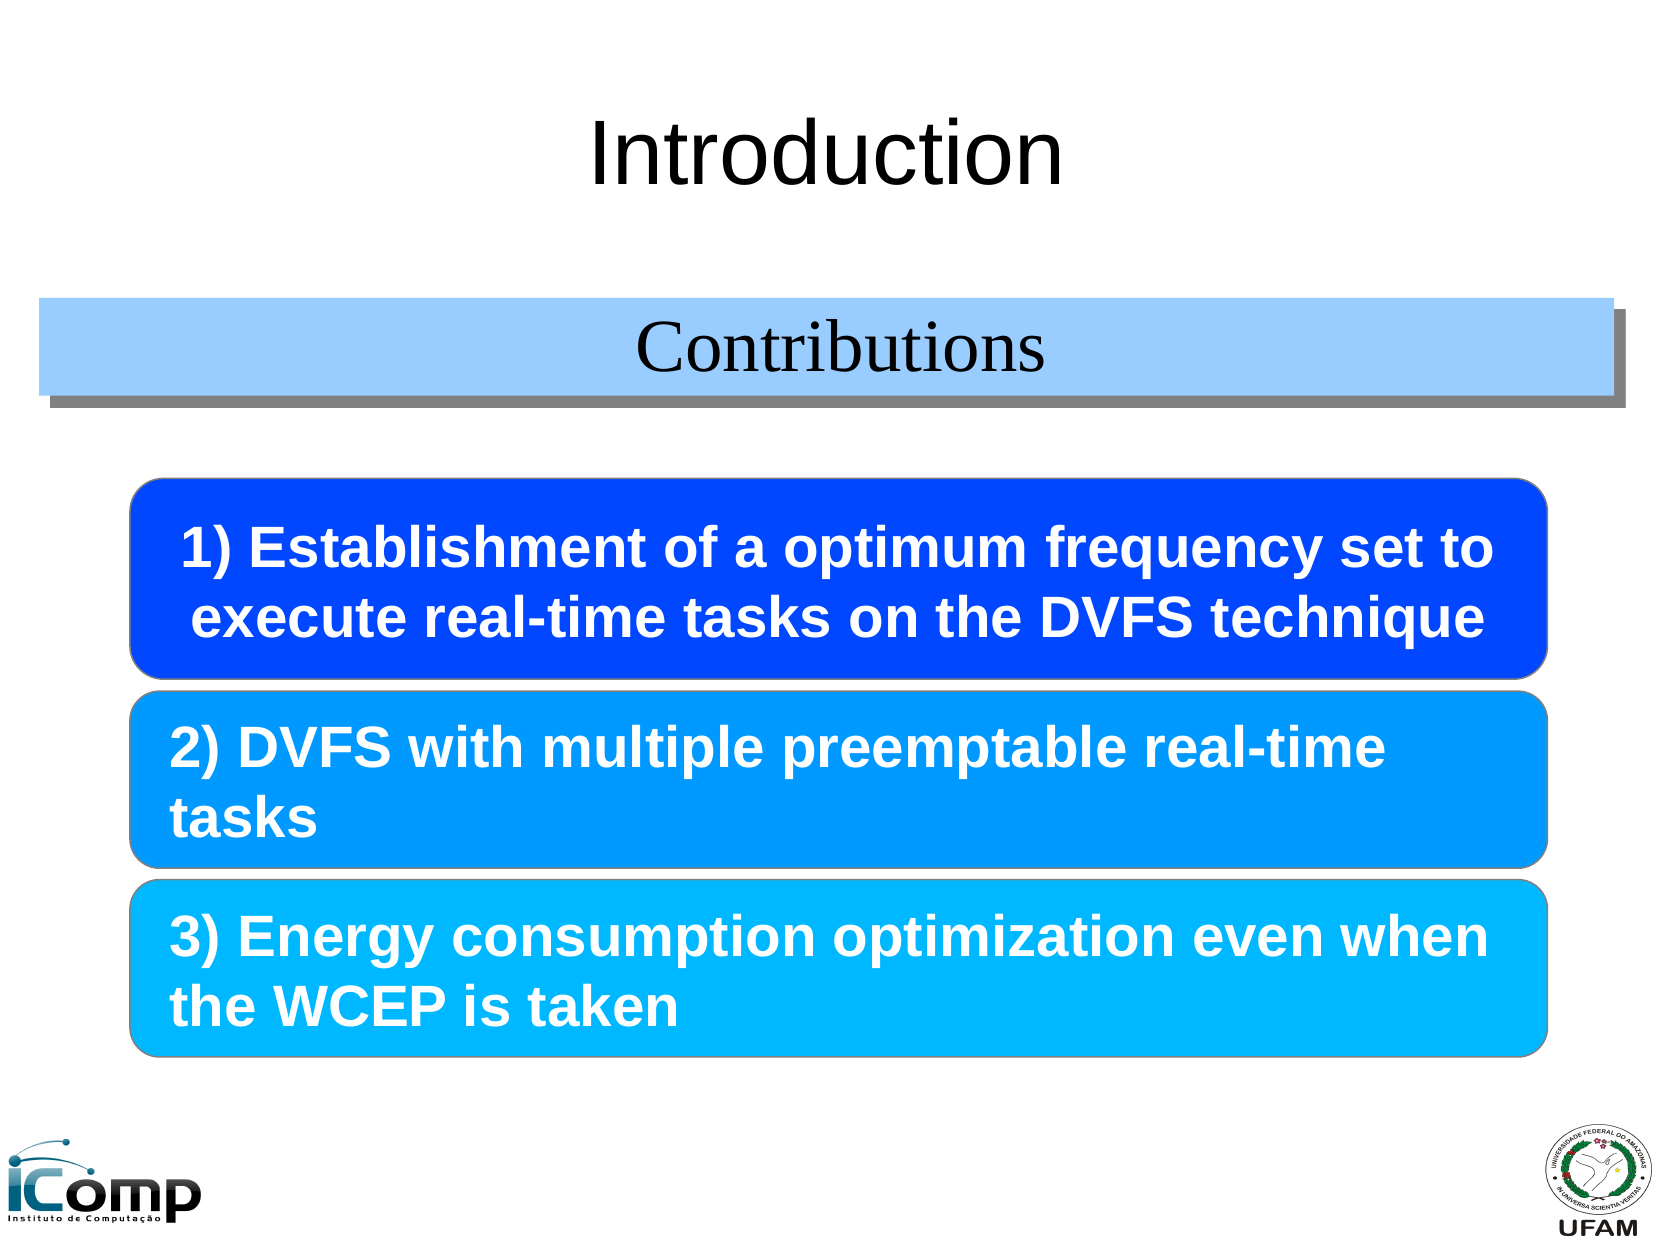

# Introduction
 Contributions
1) Establishment of a optimum frequency set to execute real-time tasks on the DVFS technique
 2) DVFS with multiple preemptable real-time
 tasks
 3) Energy consumption optimization even when
 the WCEP is taken